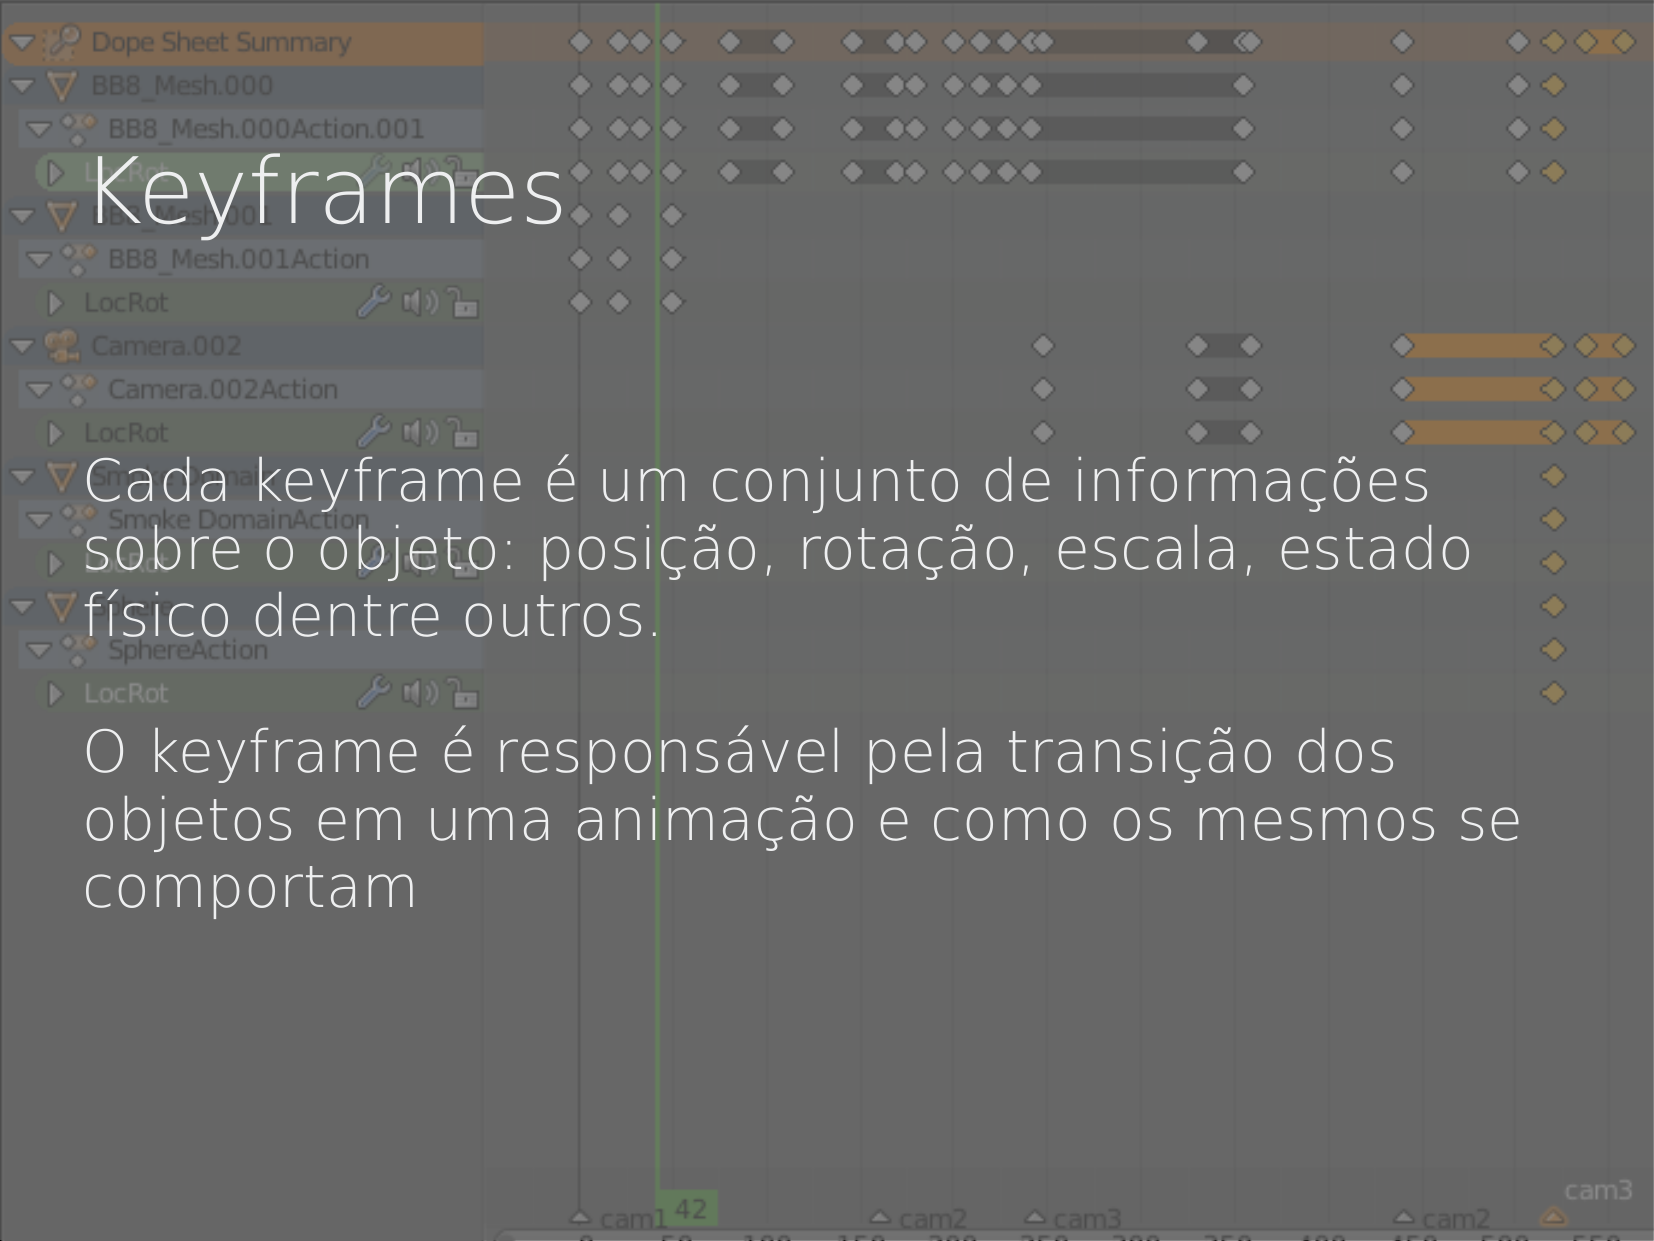

# Keyframes
Cada keyframe é um conjunto de informações sobre o objeto: posição, rotação, escala, estado físico dentre outros.
O keyframe é responsável pela transição dos objetos em uma animação e como os mesmos se comportam